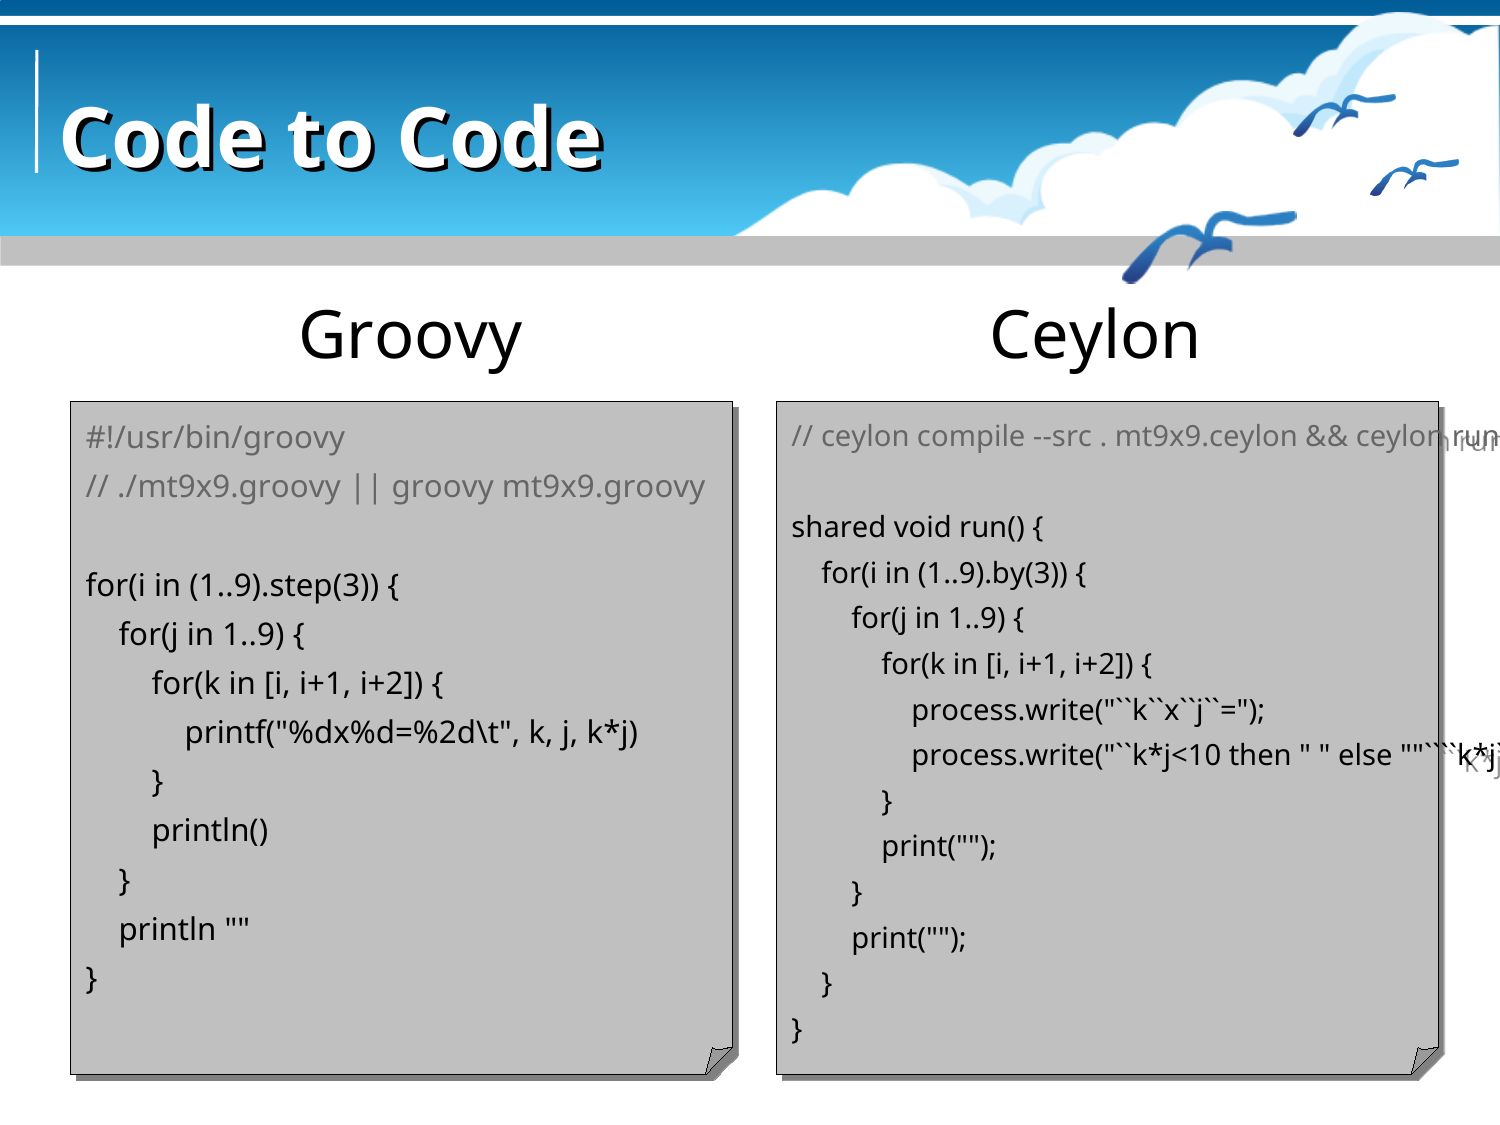

# Code to Code
Ceylon
Groovy
#!/usr/bin/groovy
// ./mt9x9.groovy || groovy mt9x9.groovy
for(i in (1..9).step(3)) {
 for(j in 1..9) {
 for(k in [i, i+1, i+2]) {
 printf("%dx%d=%2d\t", k, j, k*j)
 }
 println()
 }
 println ""
}
// ceylon compile --src . mt9x9.ceylon && ceylon run default
shared void run() {
 for(i in (1..9).by(3)) {
 for(j in 1..9) {
 for(k in [i, i+1, i+2]) {
 process.write("``k``x``j``=");
 process.write("``k*j<10 then " " else ""````k*j``\t");
 }
 print("");
 }
 print("");
 }
}